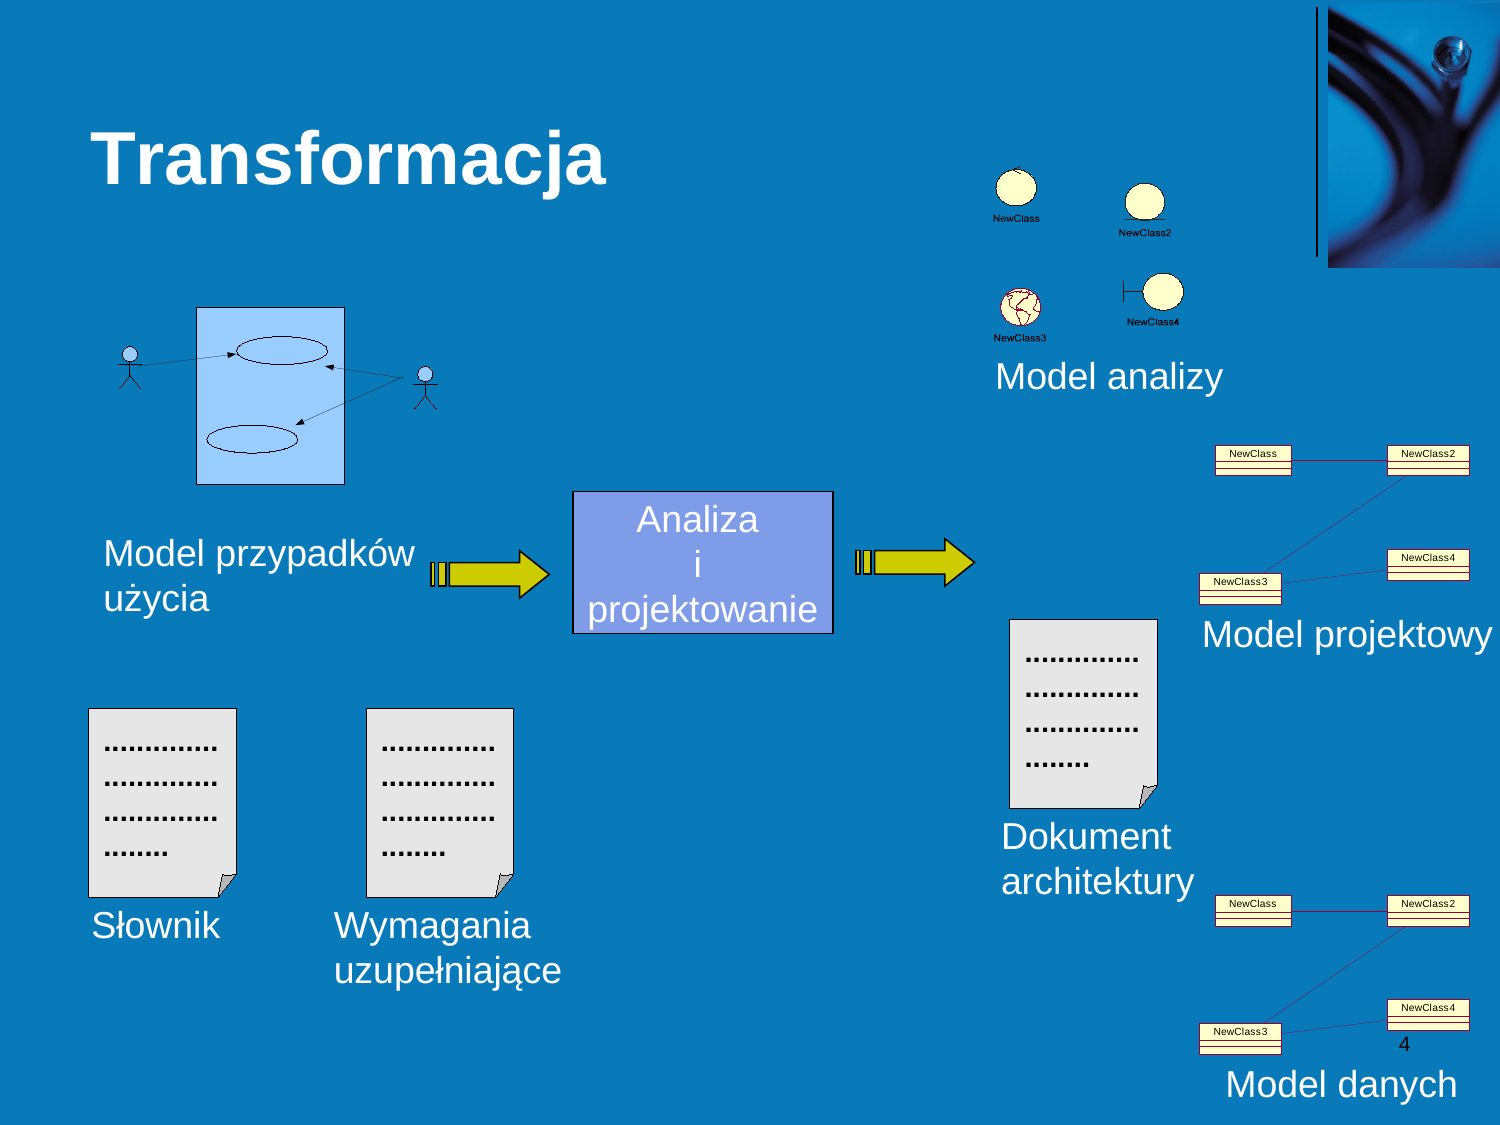

# Transformacja
Model analizy
Analiza
i
projektowanie
Model przypadków użycia
Model projektowy
..................................................
..................................................
..................................................
Dokument architektury
Słownik
Wymagania uzupełniające
4
Model danych